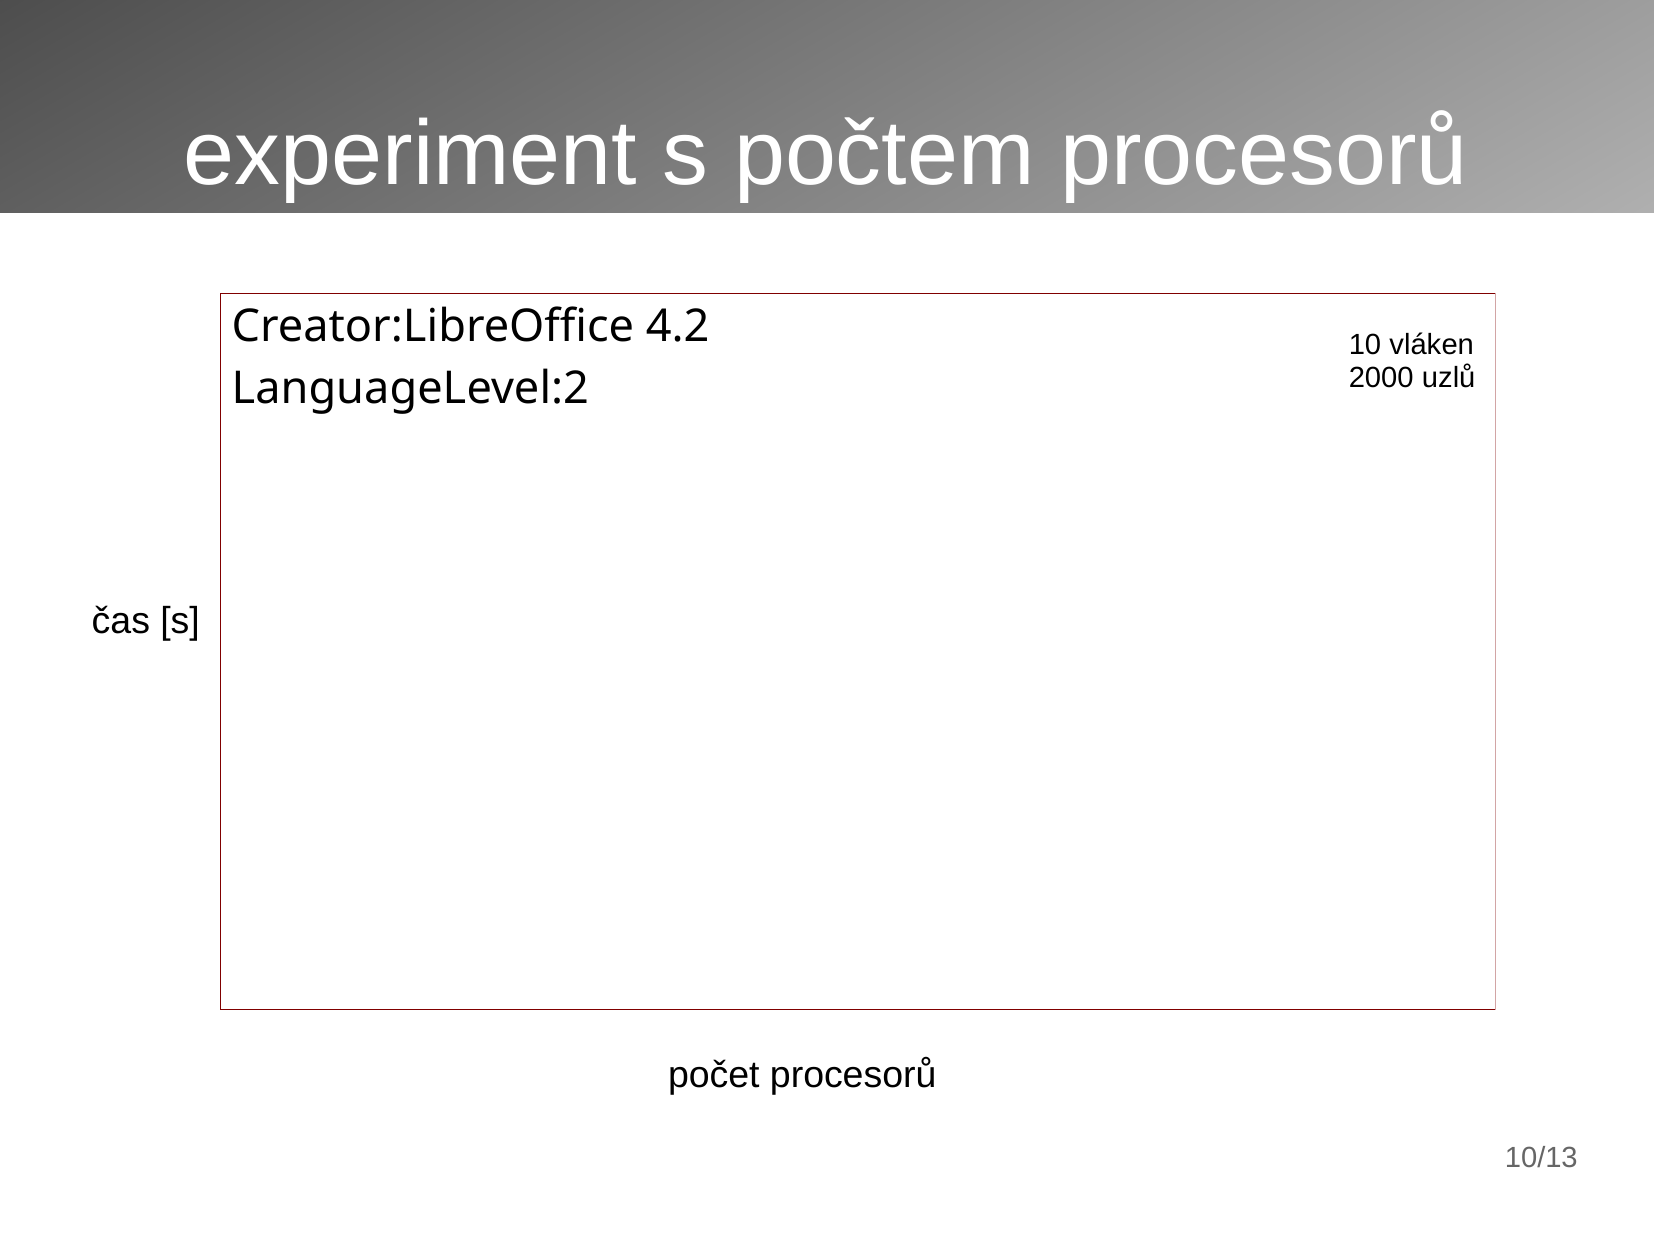

# experiment s počtem procesorů
10 vláken
2000 uzlů
čas [s]
počet procesorů